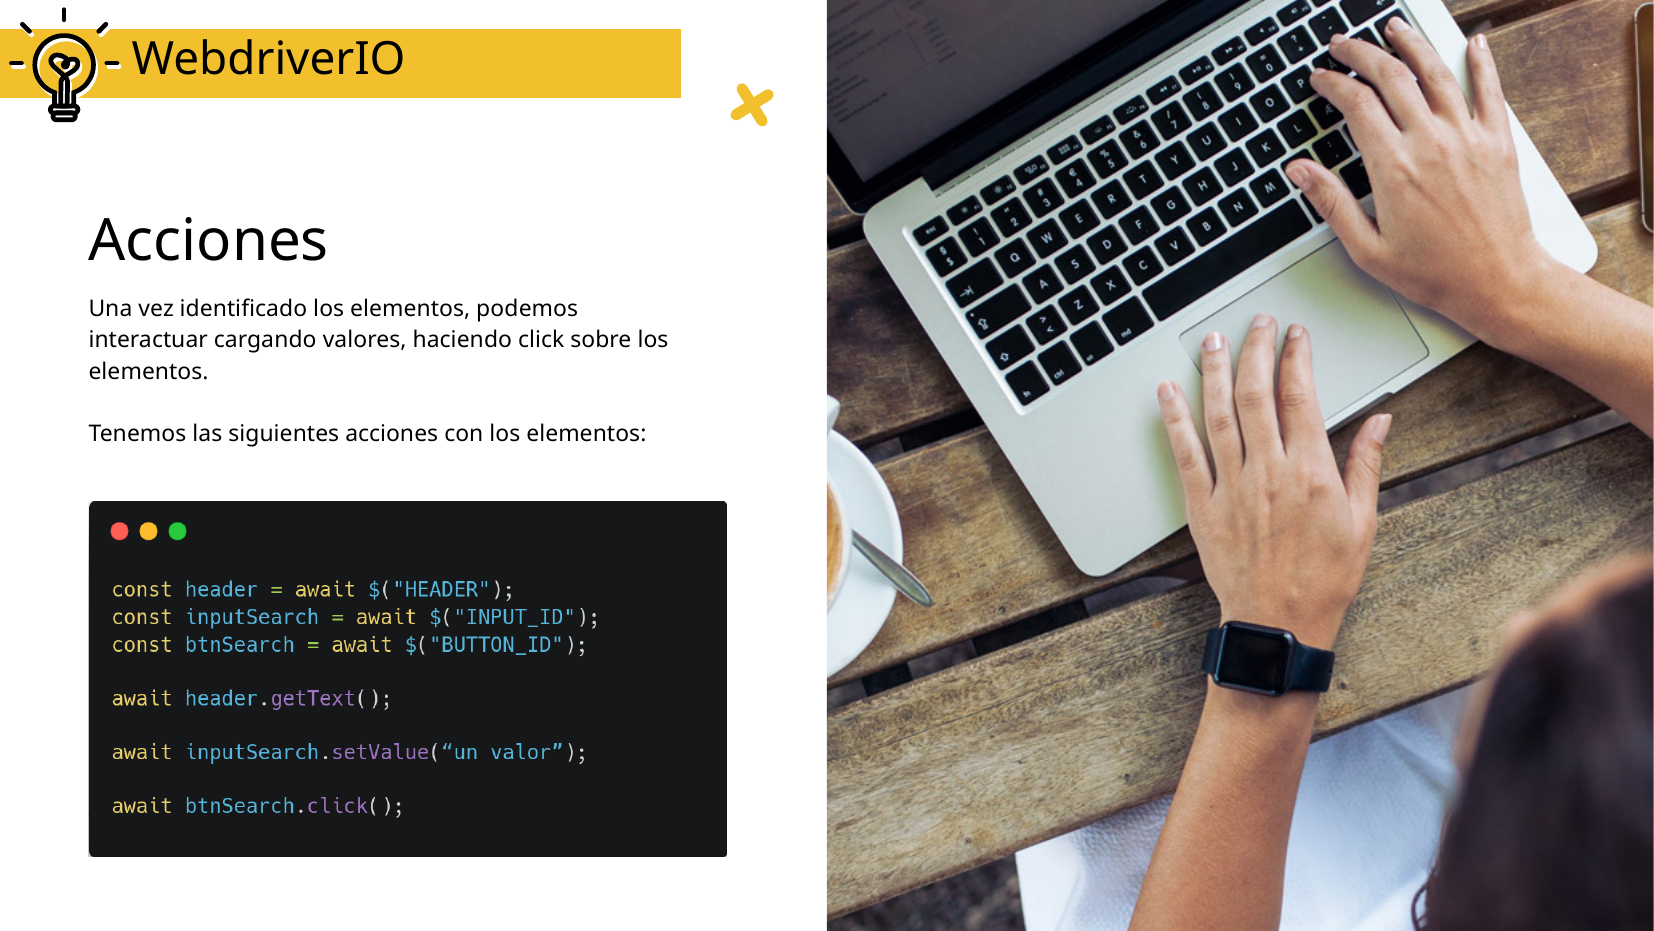

WebdriverIO
# Acciones
Una vez identificado los elementos, podemos interactuar cargando valores, haciendo click sobre los elementos.
Tenemos las siguientes acciones con los elementos: